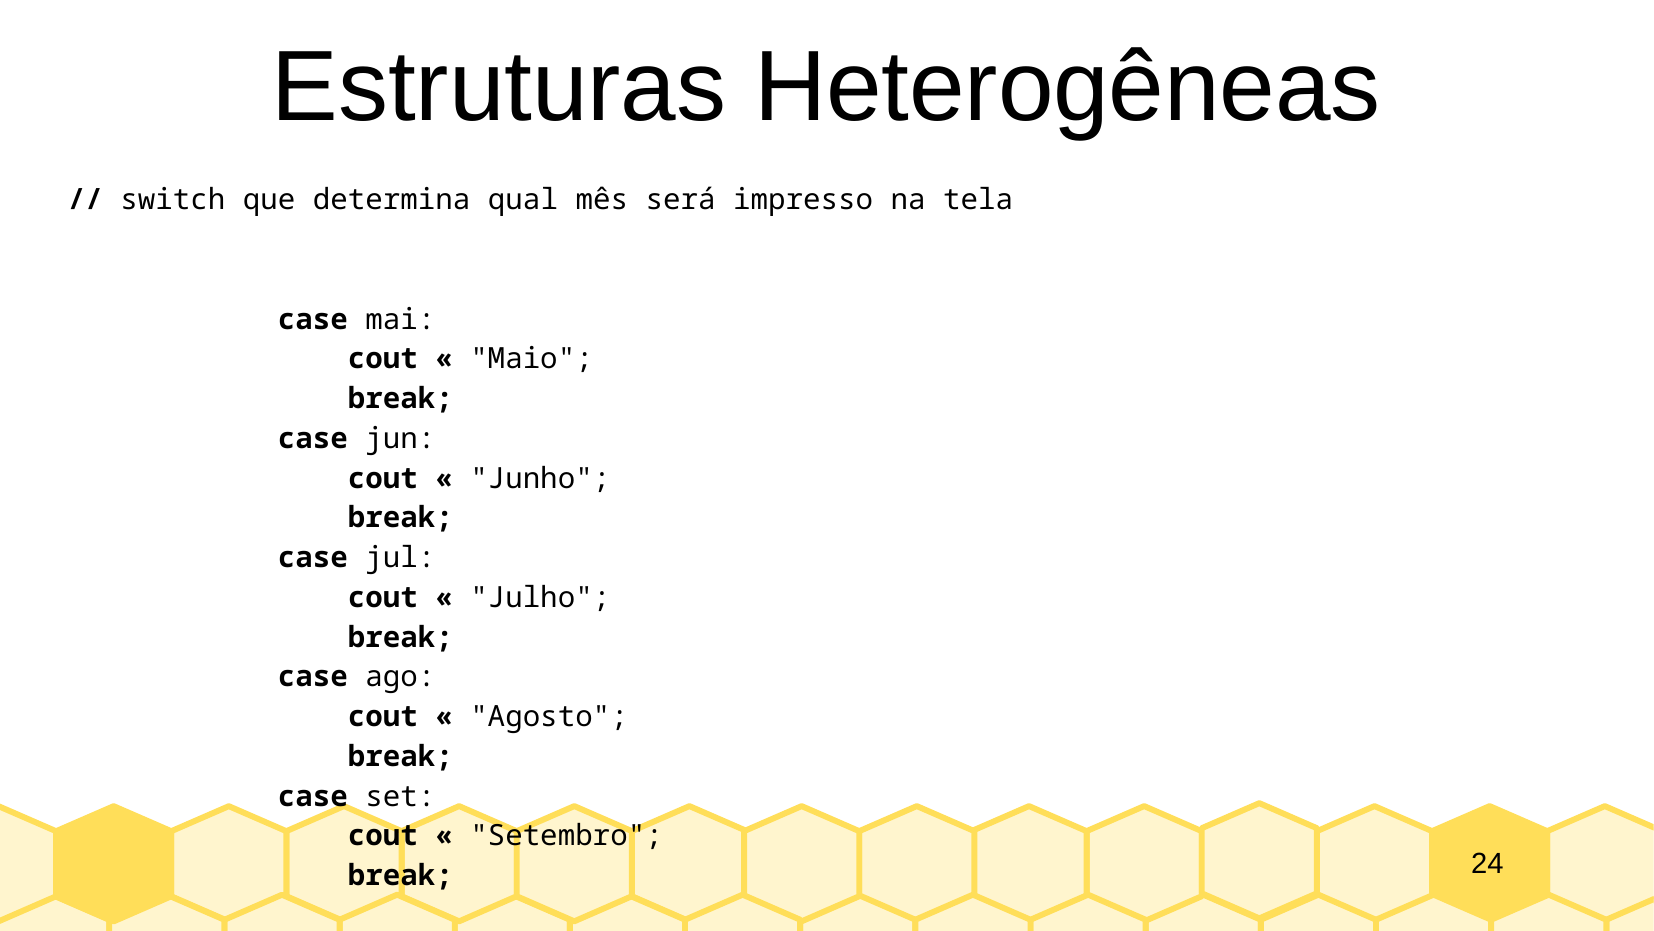

# Estruturas Heterogêneas
// switch que determina qual mês será impresso na tela
 case mai:
 cout « "Maio";
 break;
 case jun:
 cout « "Junho";
 break;
 case jul:
 cout « "Julho";
 break;
 case ago:
 cout « "Agosto";
 break;
 case set:
 cout « "Setembro";
 break;